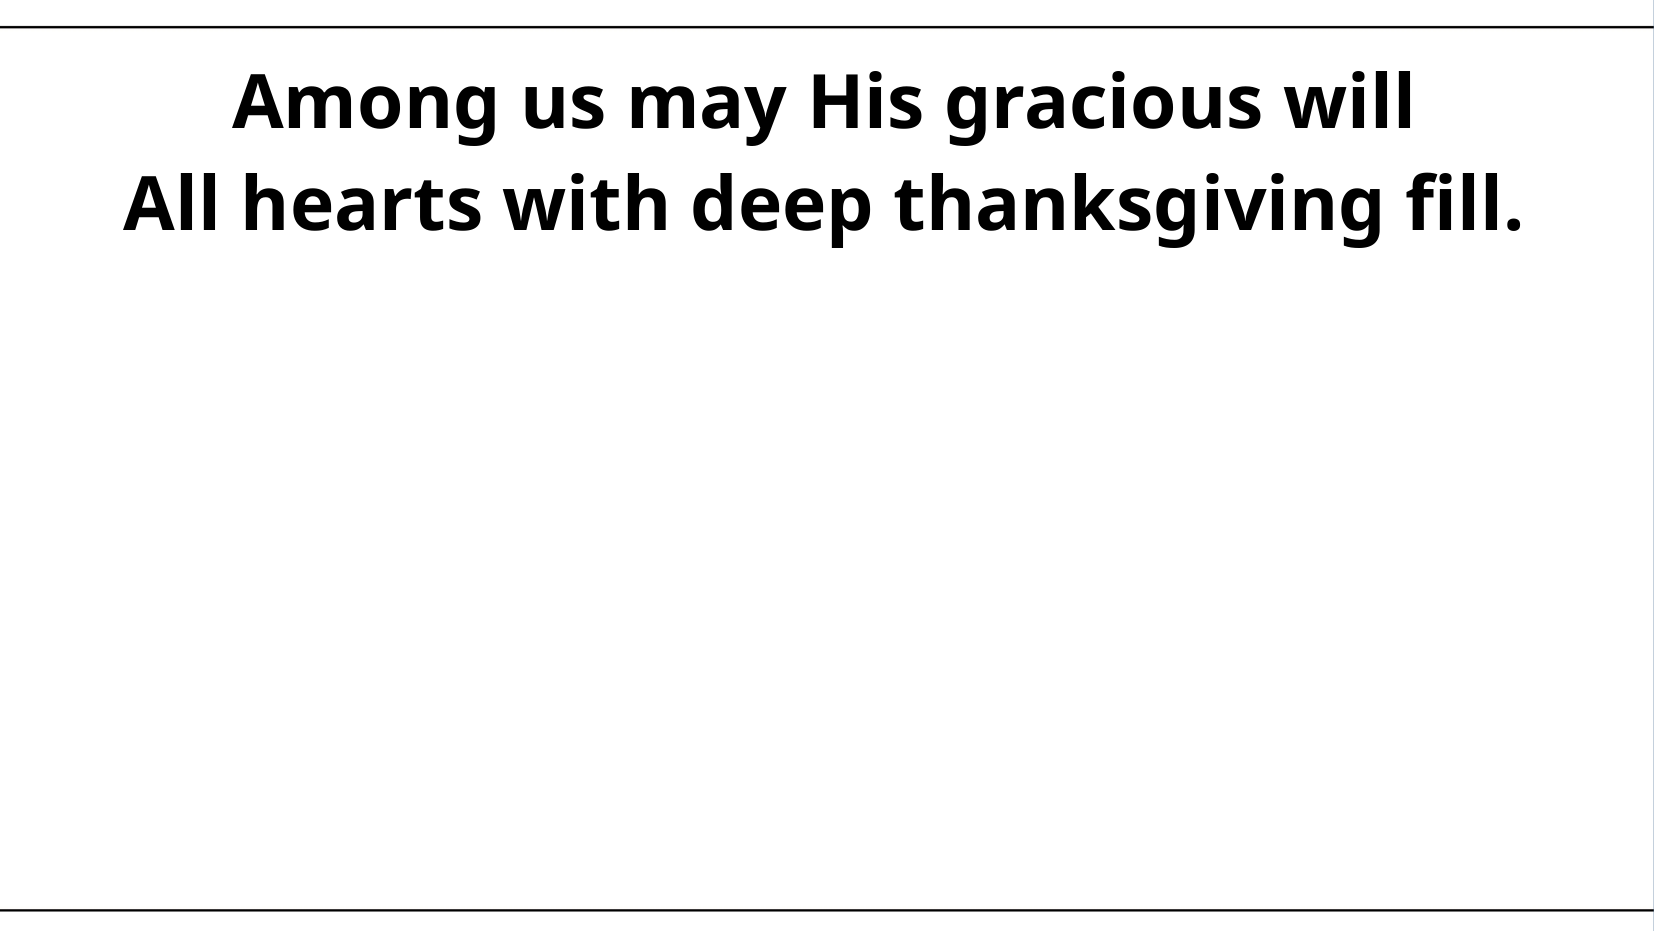

Among us may His gracious will
All hearts with deep thanksgiving fill.